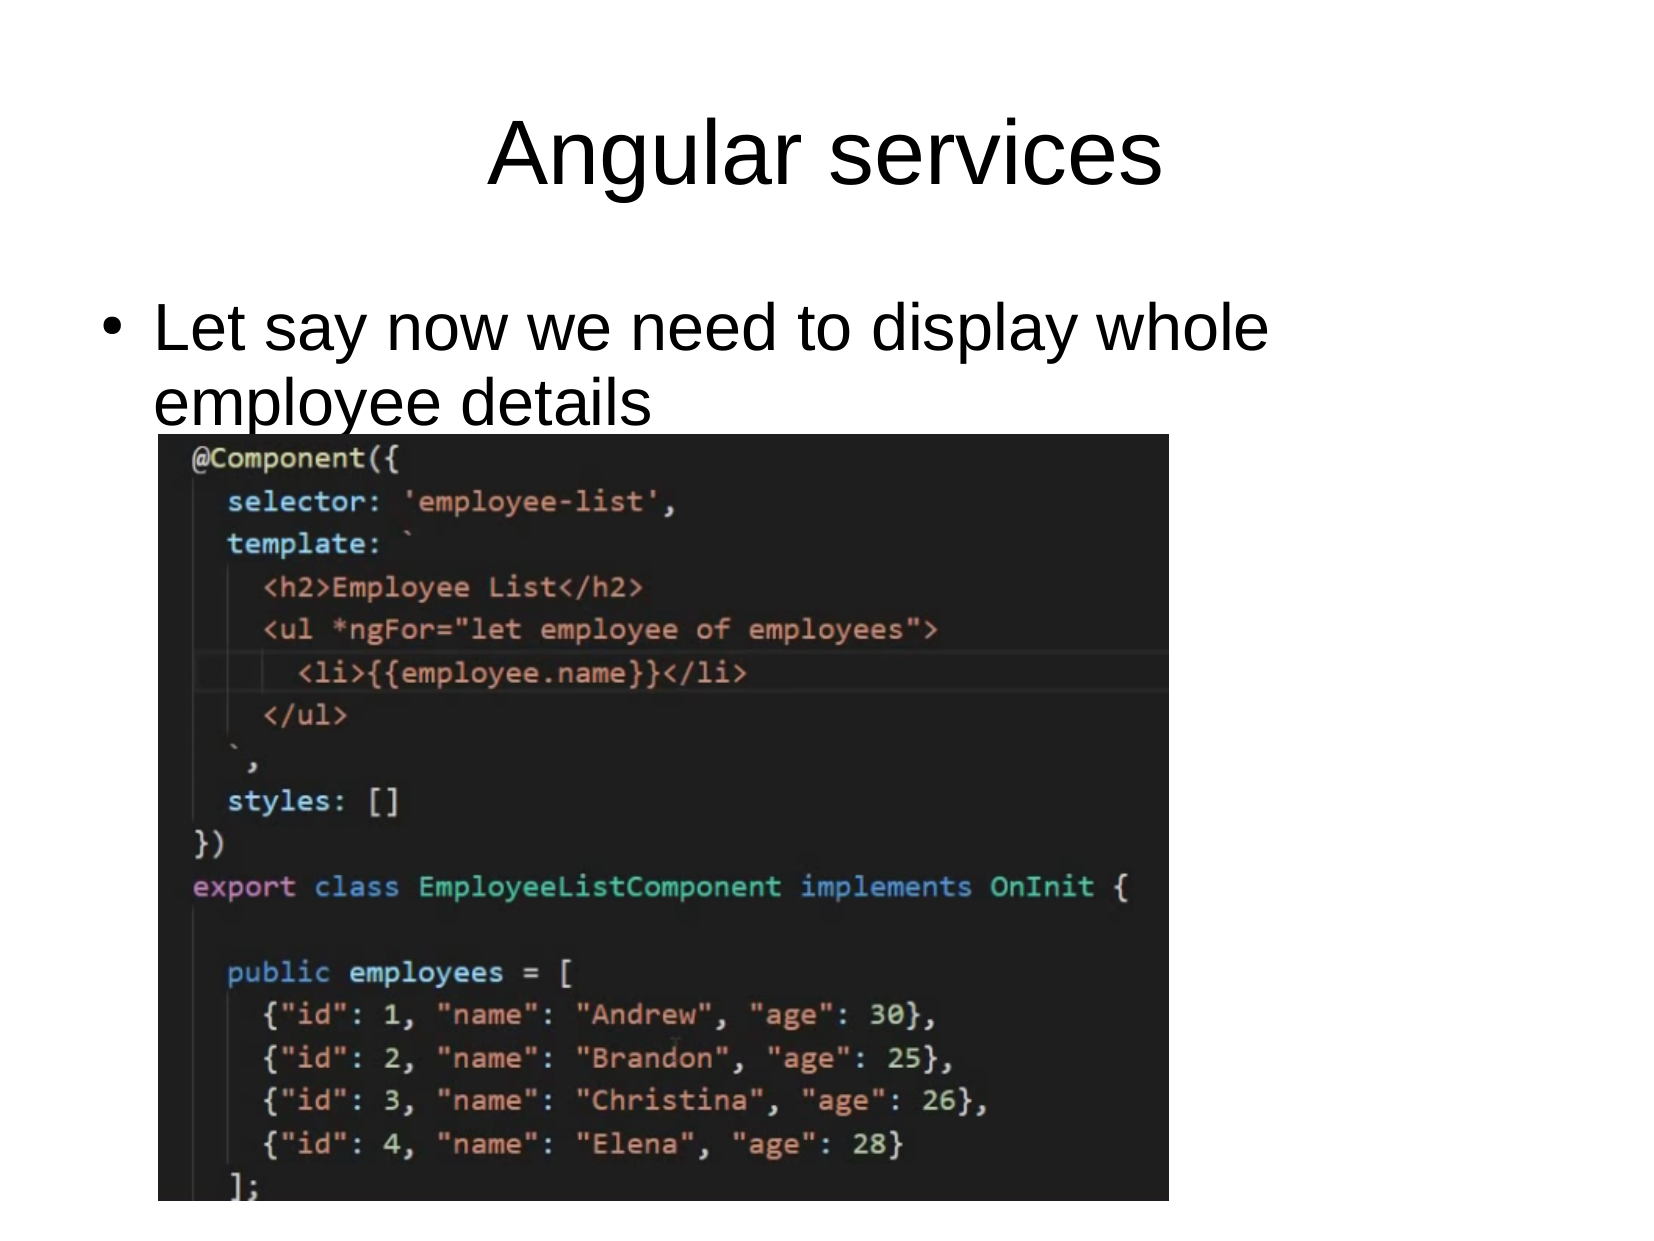

# Angular services
Let say now we need to display whole employee details